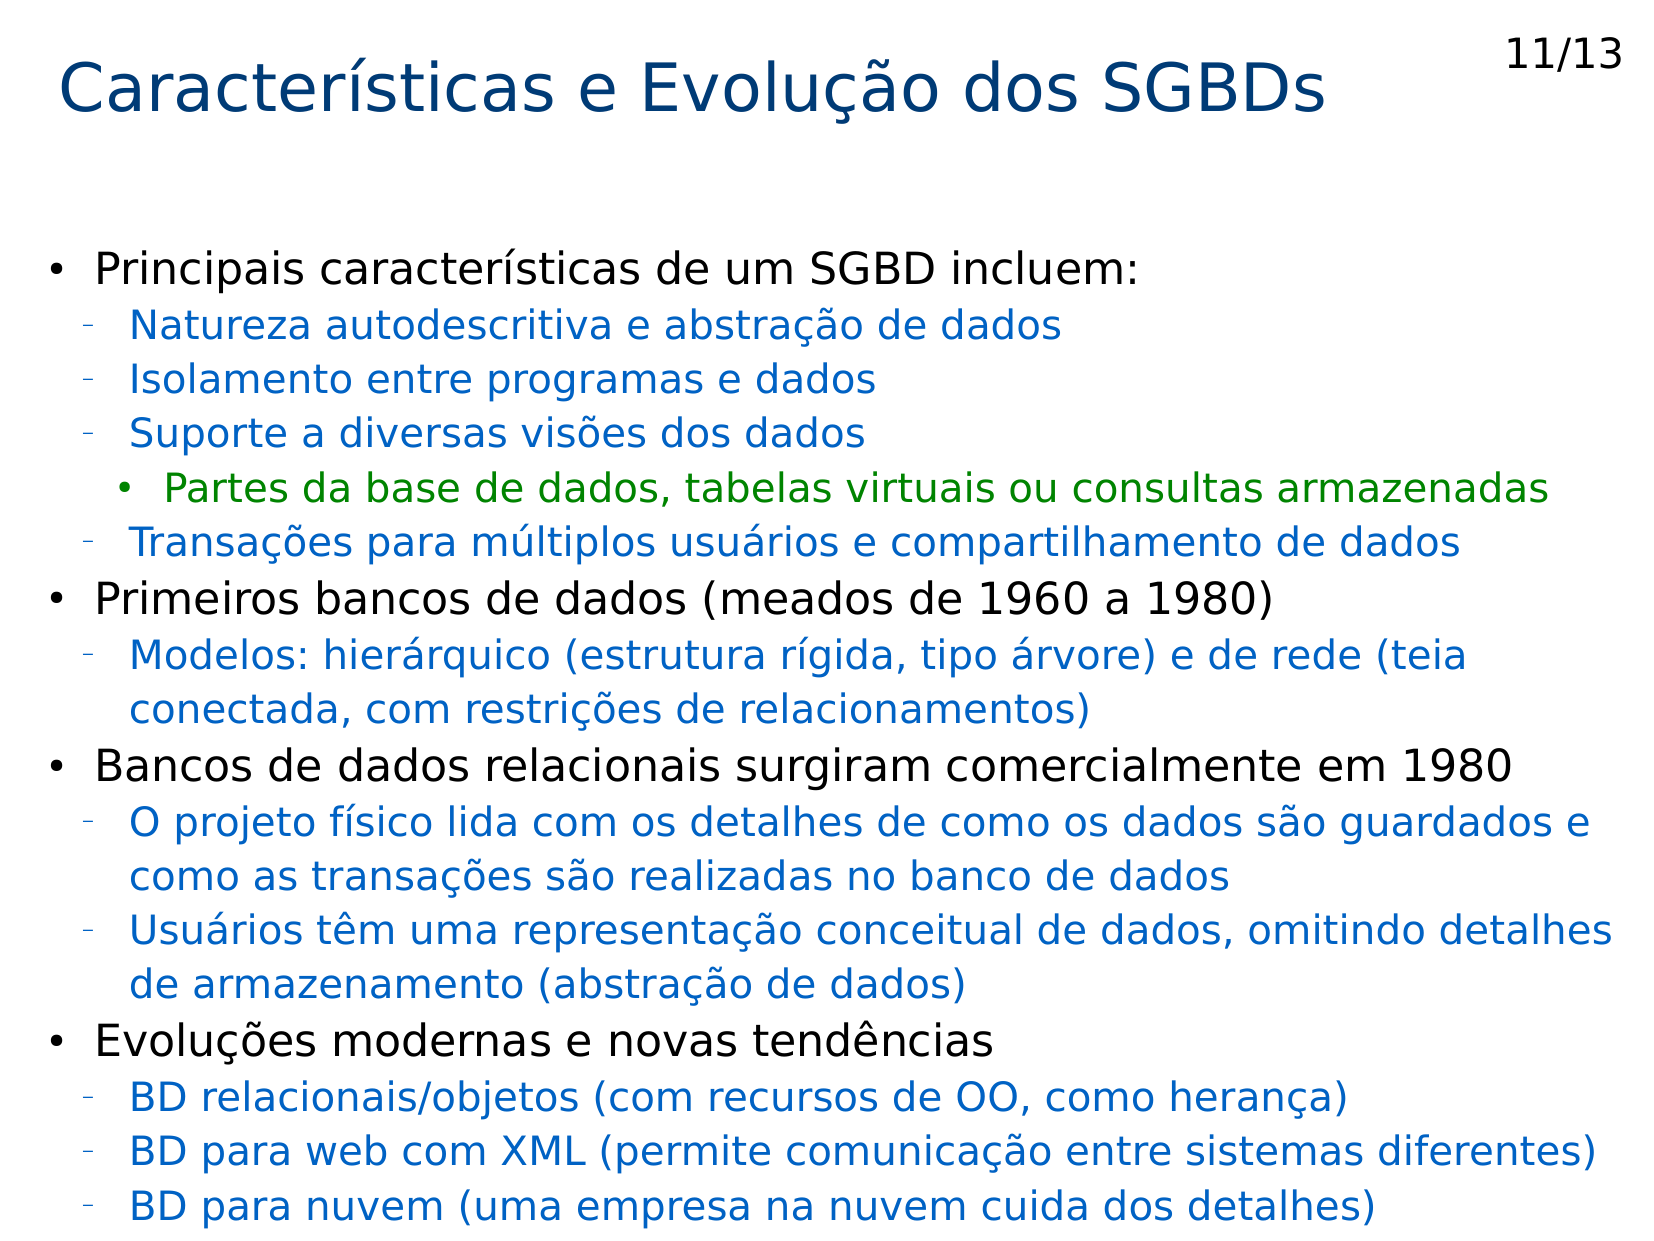

# Características e Evolução dos SGBDs
11
Principais características de um SGBD incluem:
Natureza autodescritiva e abstração de dados
Isolamento entre programas e dados
Suporte a diversas visões dos dados
Partes da base de dados, tabelas virtuais ou consultas armazenadas
Transações para múltiplos usuários e compartilhamento de dados
Primeiros bancos de dados (meados de 1960 a 1980)
Modelos: hierárquico (estrutura rígida, tipo árvore) e de rede (teia conectada, com restrições de relacionamentos)
Bancos de dados relacionais surgiram comercialmente em 1980
O projeto físico lida com os detalhes de como os dados são guardados e como as transações são realizadas no banco de dados
Usuários têm uma representação conceitual de dados, omitindo detalhes de armazenamento (abstração de dados)
Evoluções modernas e novas tendências
BD relacionais/objetos (com recursos de OO, como herança)
BD para web com XML (permite comunicação entre sistemas diferentes)
BD para nuvem (uma empresa na nuvem cuida dos detalhes)